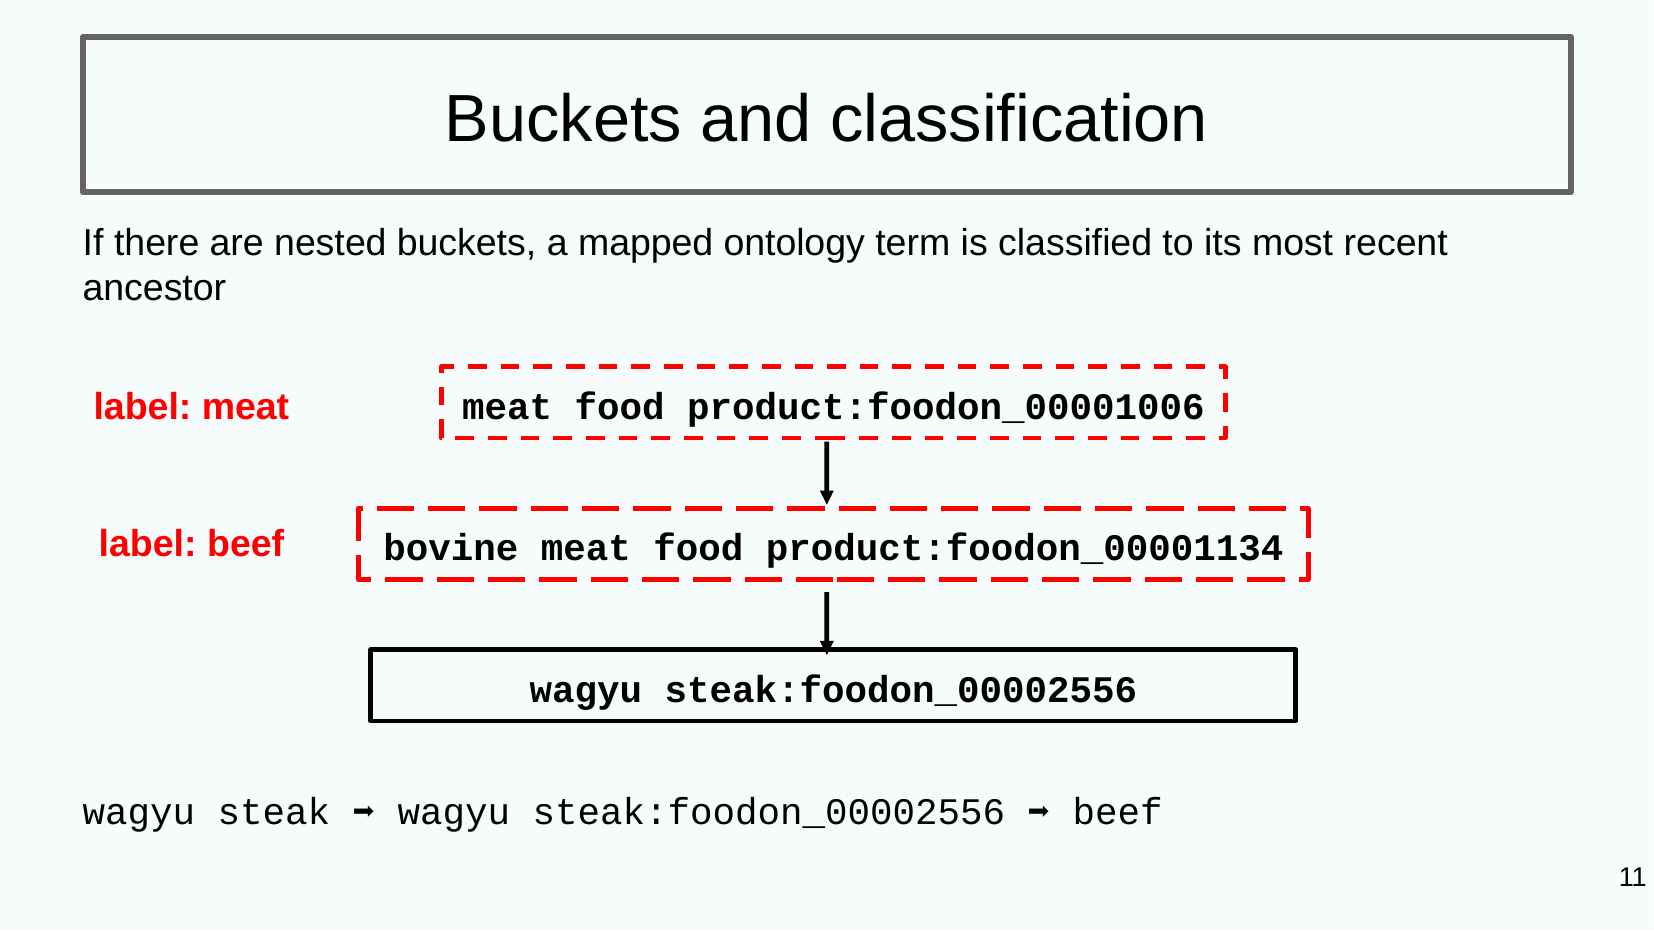

Buckets and classification
If there are nested buckets, a mapped ontology term is classified to its most recent ancestor
wagyu steak ➡ wagyu steak:foodon_00002556 ➡ beef
label: meat
meat food product:foodon_00001006
label: beef
bovine meat food product:foodon_00001134
wagyu steak:foodon_00002556